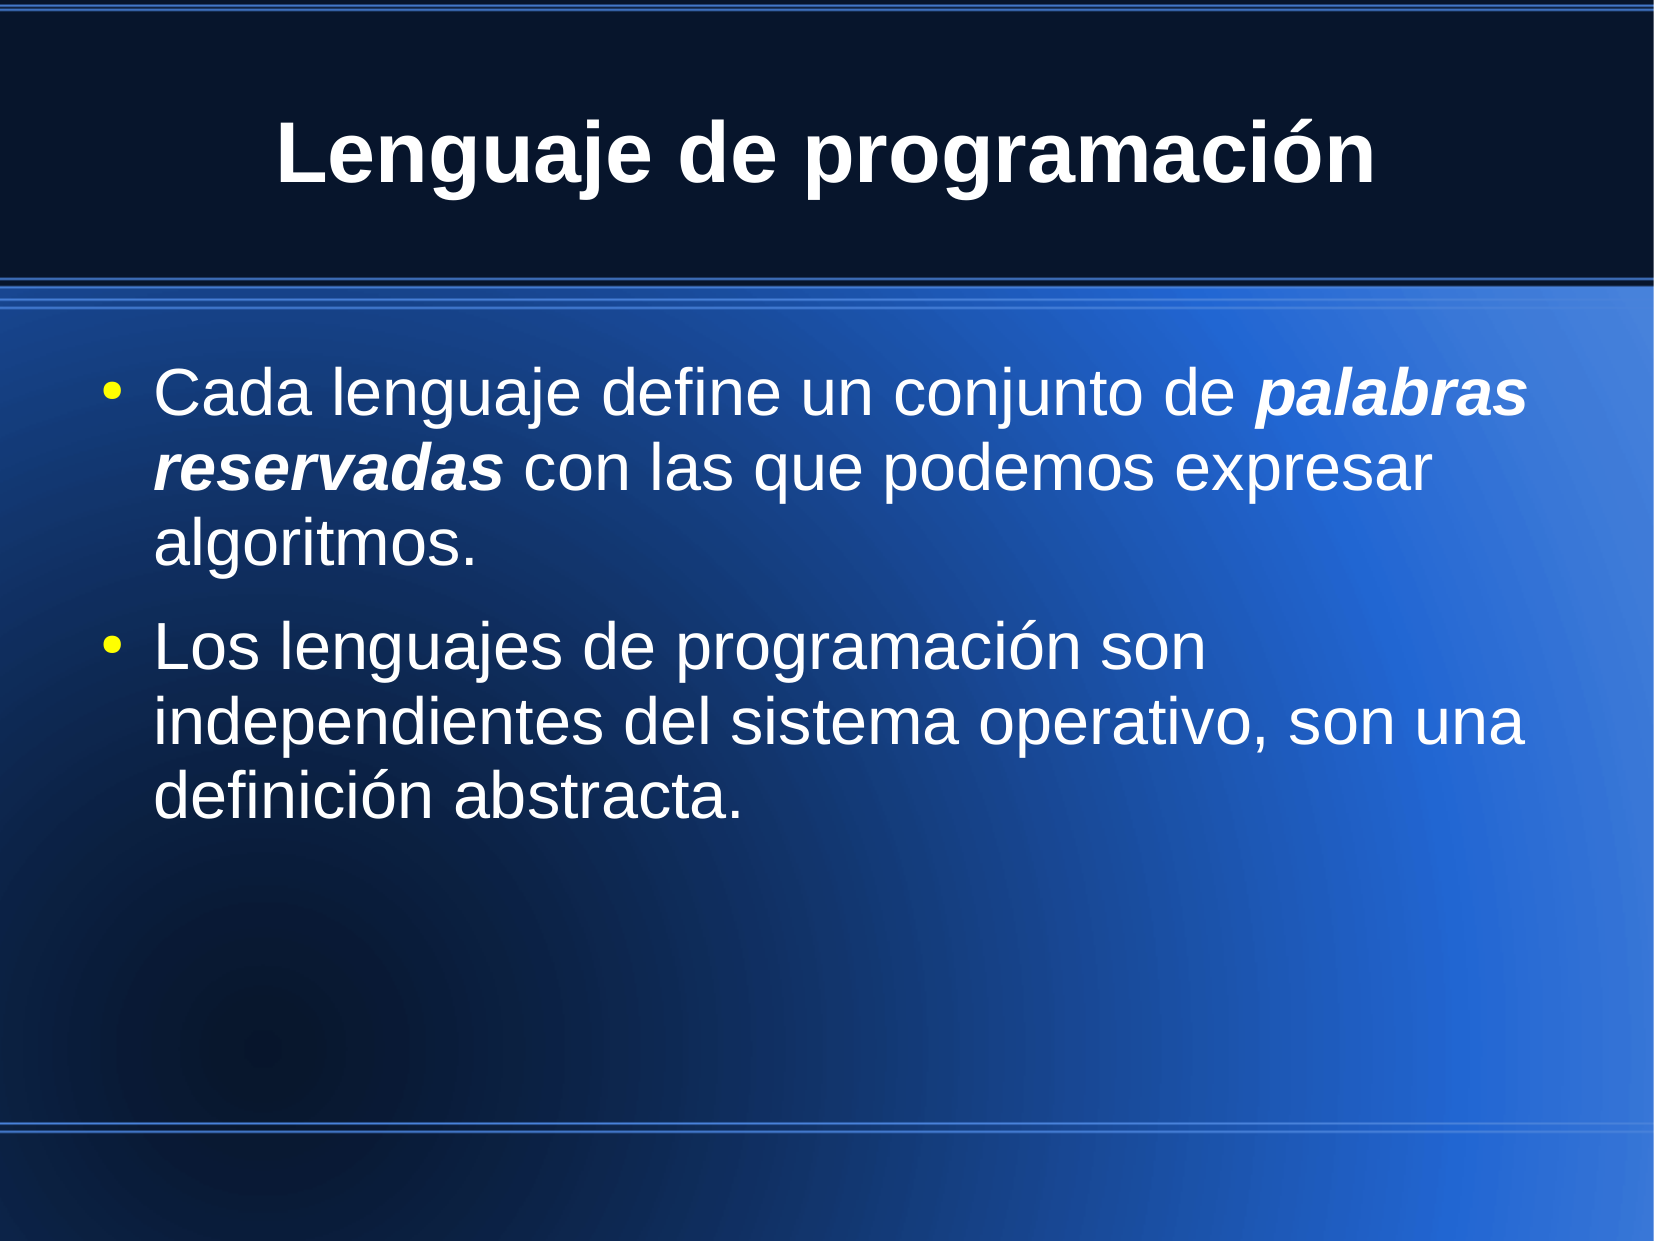

# Lenguaje de programación
Cada lenguaje define un conjunto de palabras reservadas con las que podemos expresar algoritmos.
Los lenguajes de programación son independientes del sistema operativo, son una definición abstracta.